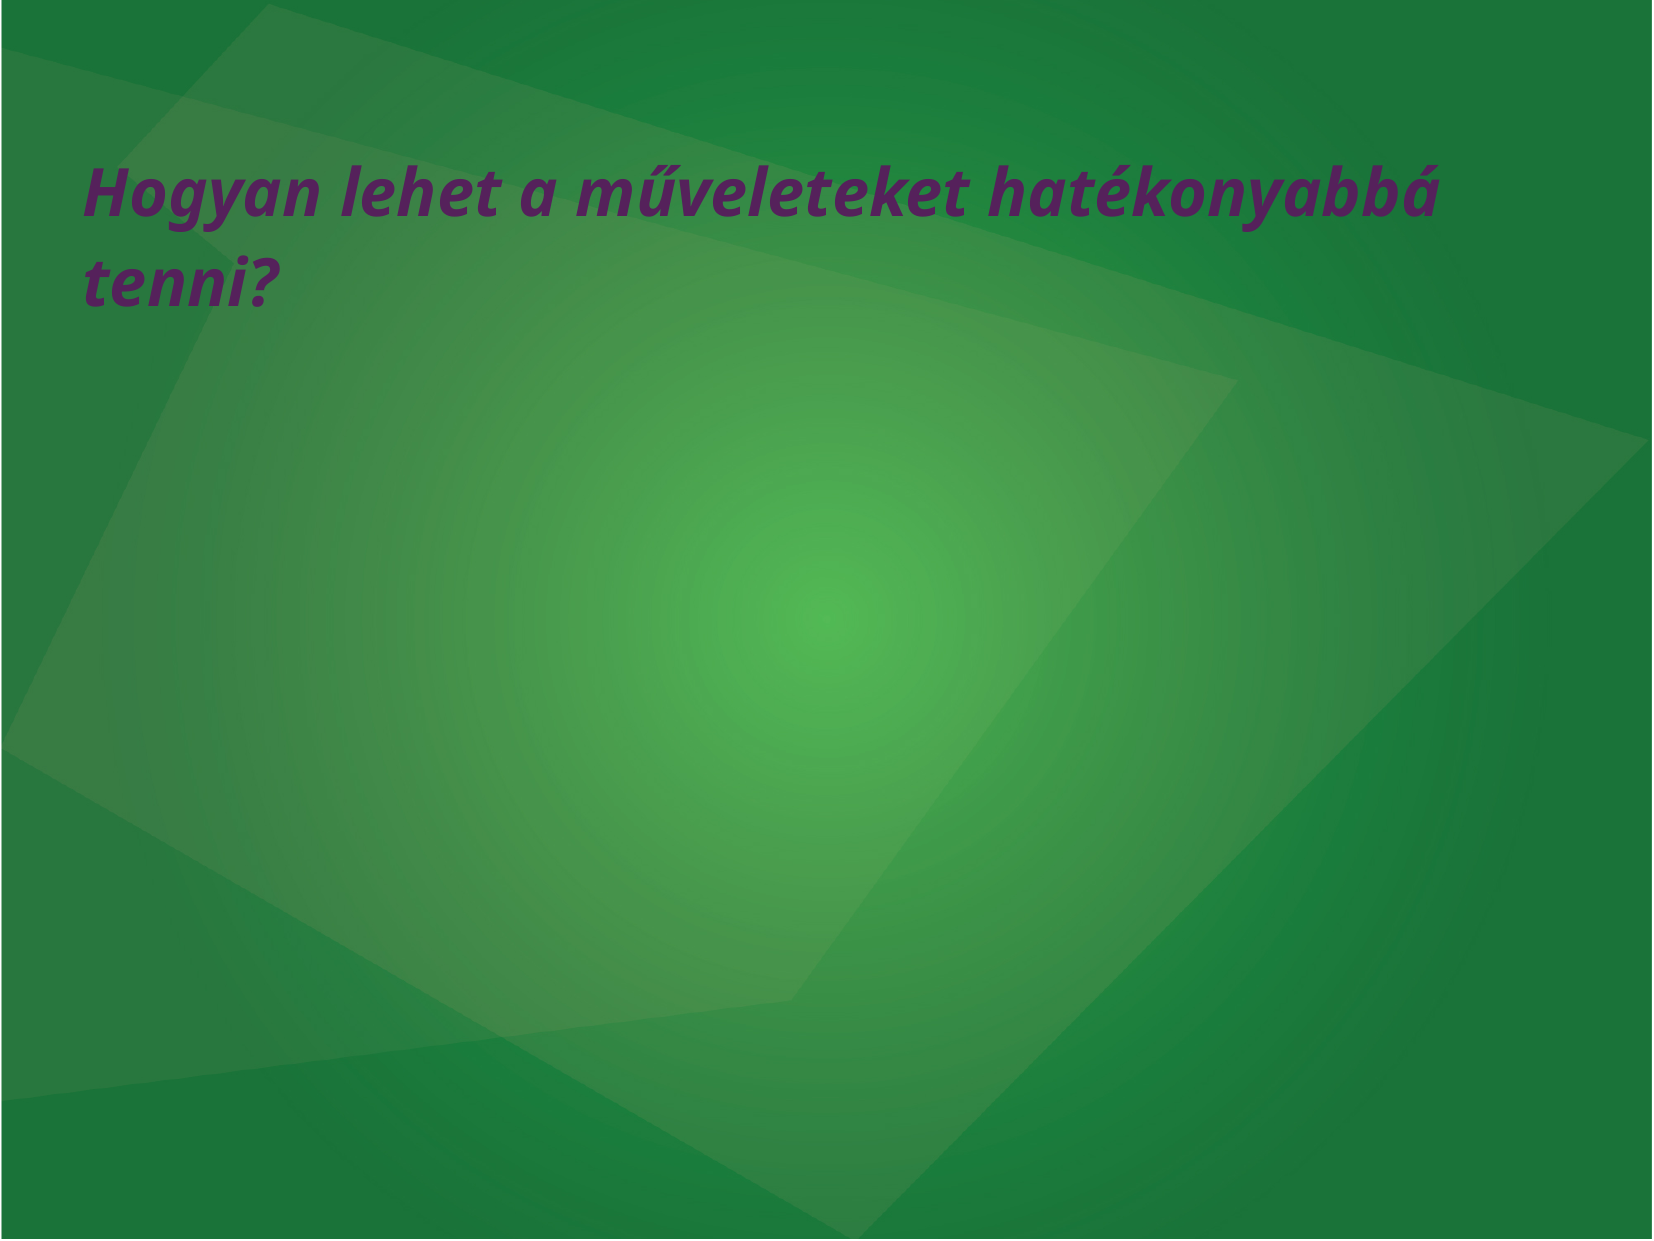

# Hogyan lehet a műveleteket hatékonyabbá tenni?